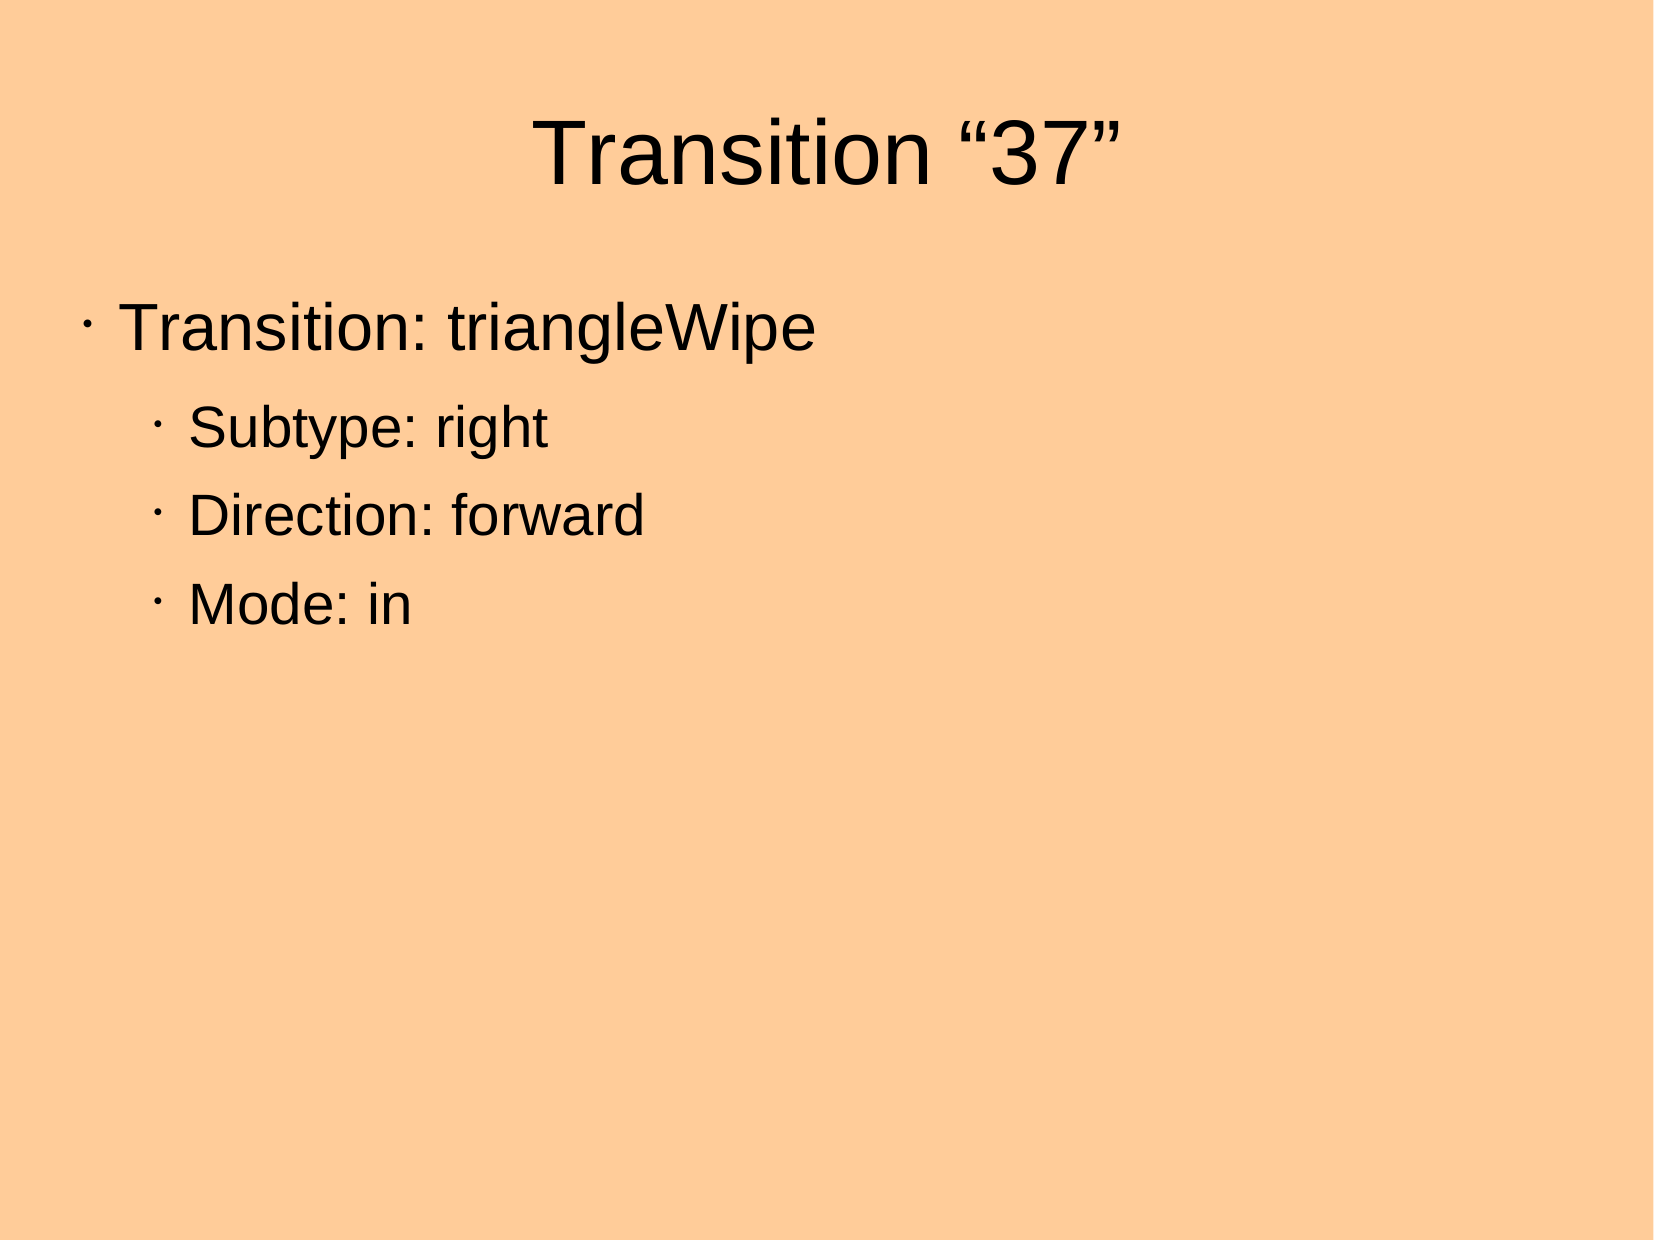

# Transition “37”
Transition: triangleWipe
Subtype: right
Direction: forward
Mode: in